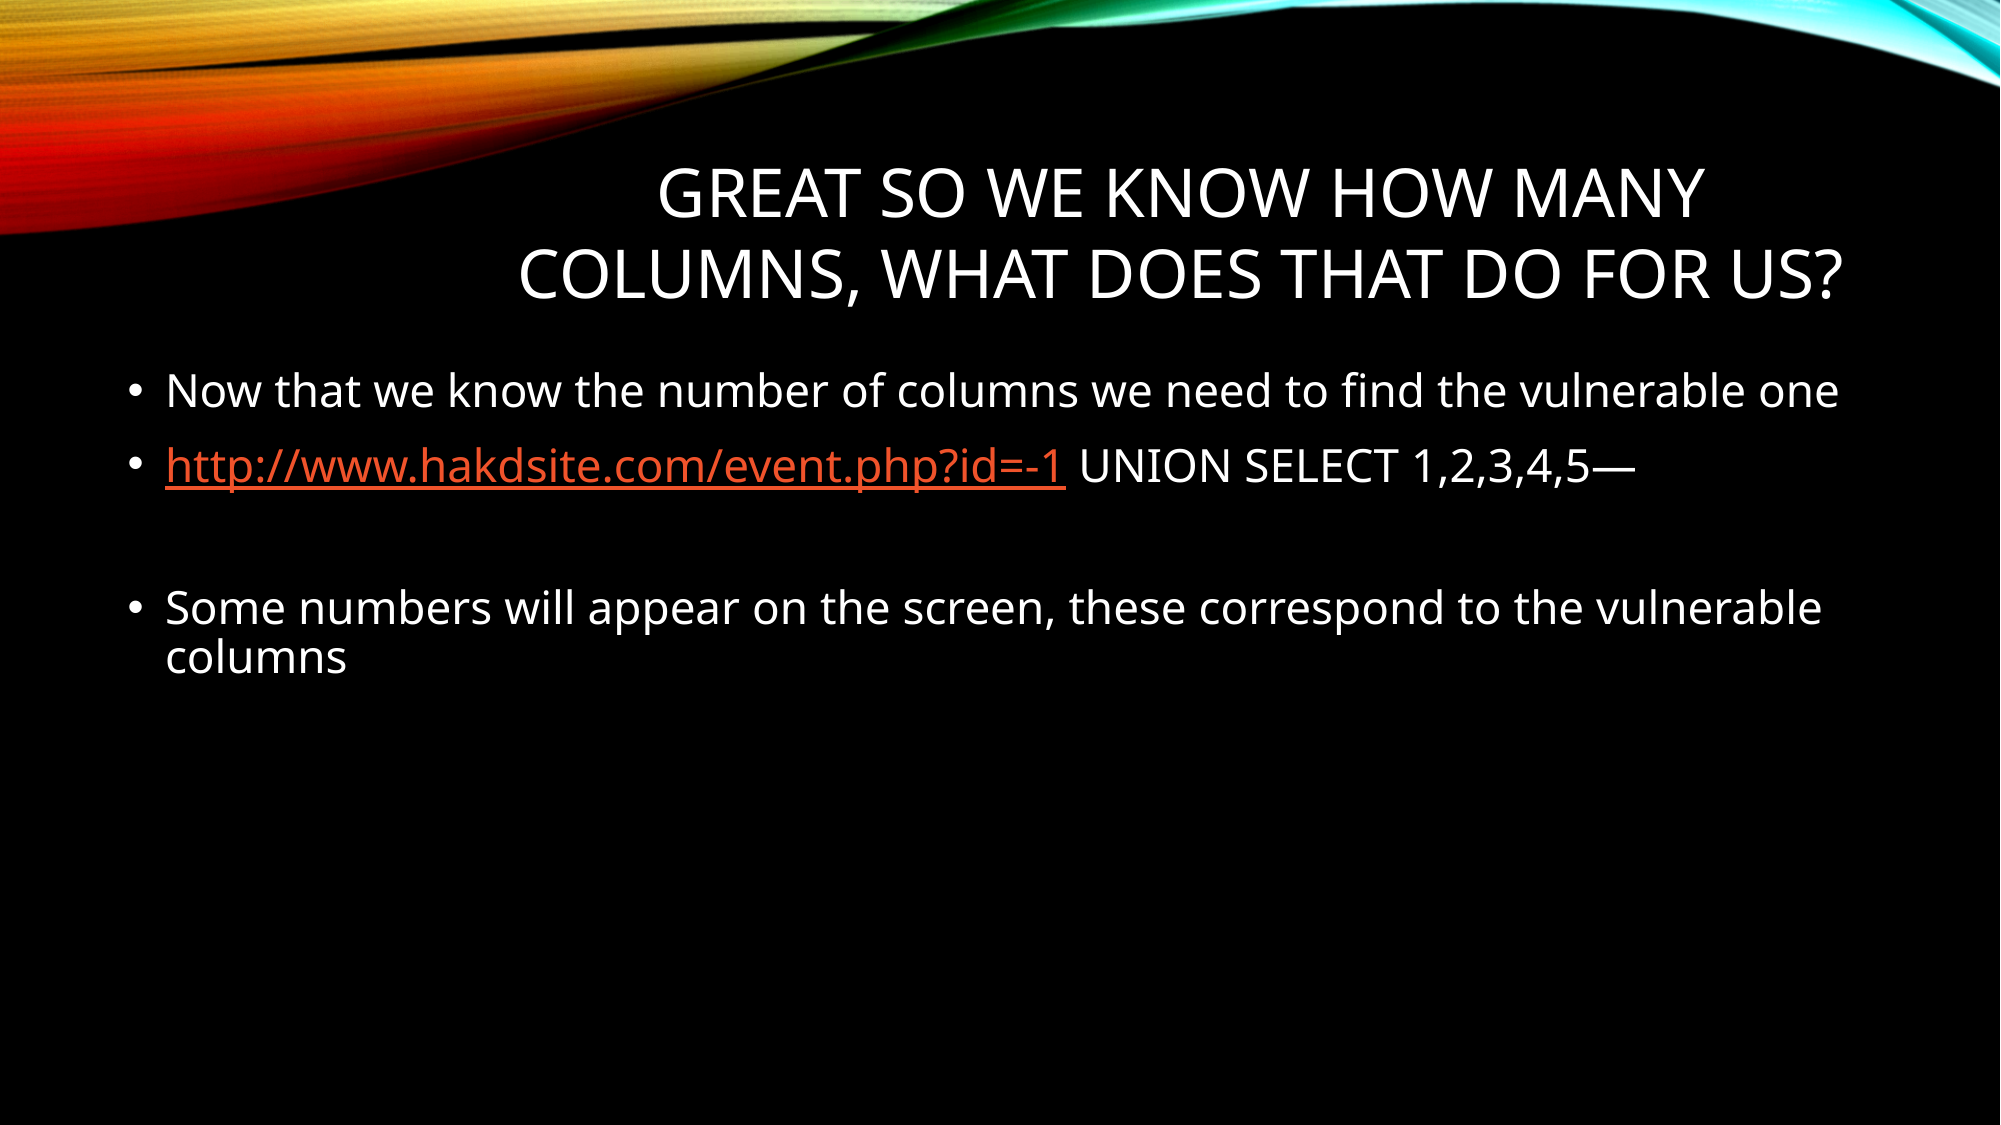

# Great so we know how many columns, what does that do for us?
Now that we know the number of columns we need to find the vulnerable one
http://www.hakdsite.com/event.php?id=-1 UNION SELECT 1,2,3,4,5—
Some numbers will appear on the screen, these correspond to the vulnerable columns